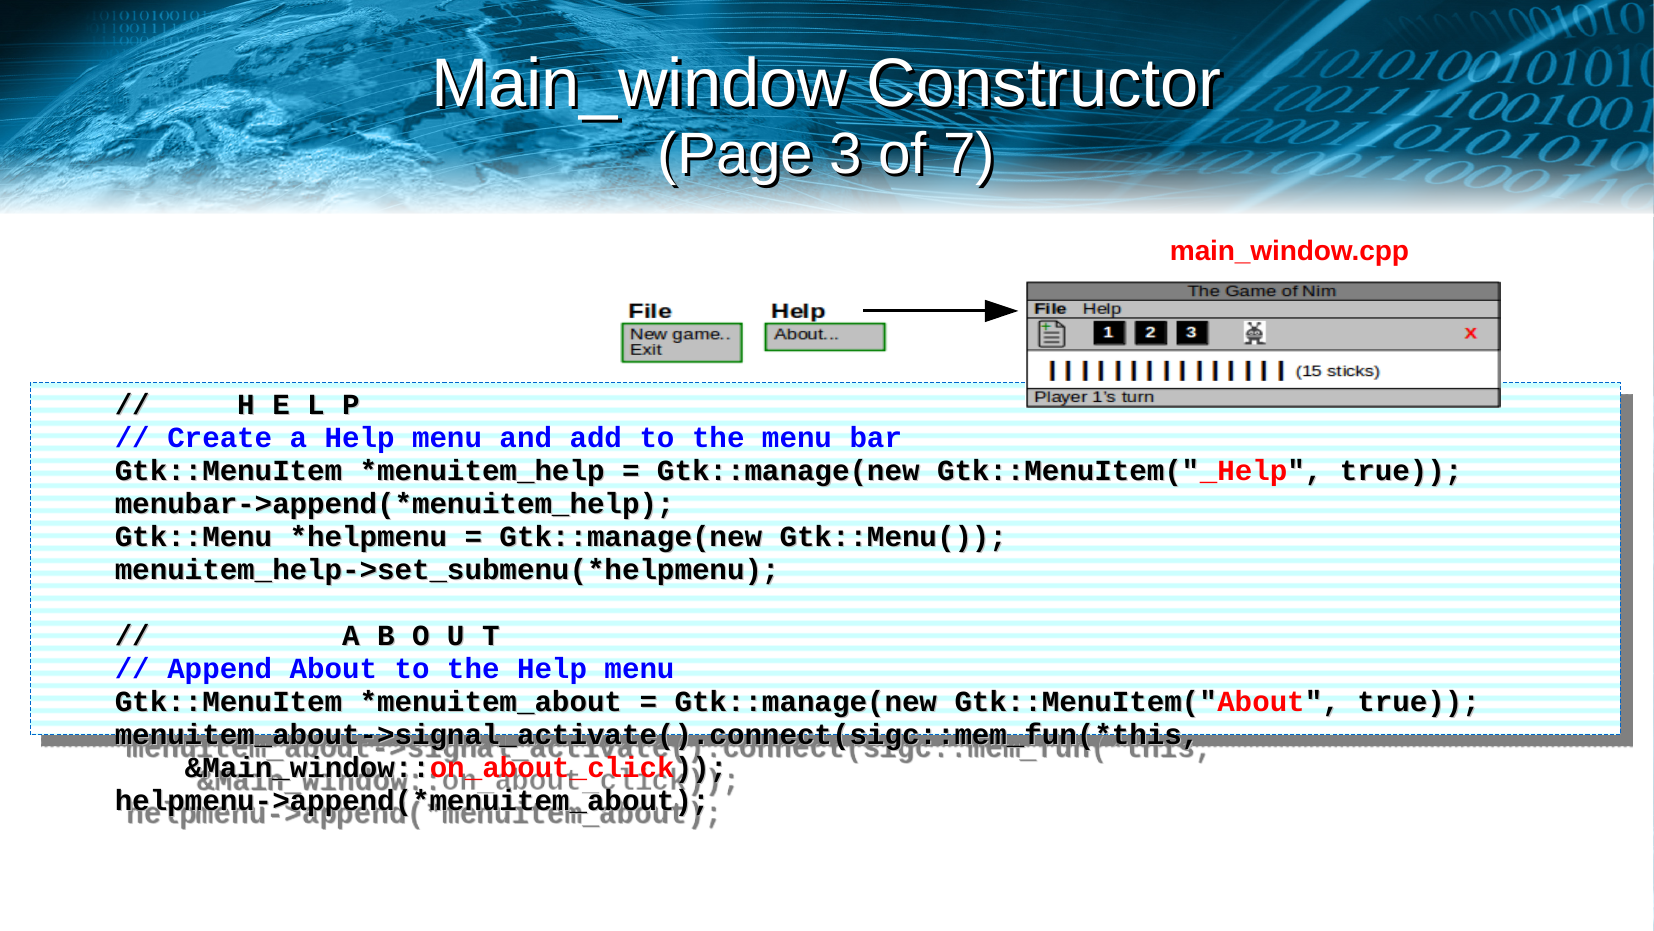

# Main_window Constructor (Page 3 of 7)
main_window.cpp
 // H E L P
 // Create a Help menu and add to the menu bar
 Gtk::MenuItem *menuitem_help = Gtk::manage(new Gtk::MenuItem("_Help", true));
 menubar->append(*menuitem_help);
 Gtk::Menu *helpmenu = Gtk::manage(new Gtk::Menu());
 menuitem_help->set_submenu(*helpmenu);
 // A B O U T
 // Append About to the Help menu
 Gtk::MenuItem *menuitem_about = Gtk::manage(new Gtk::MenuItem("About", true));
 menuitem_about->signal_activate().connect(sigc::mem_fun(*this,
 &Main_window::on_about_click));
 helpmenu->append(*menuitem_about);